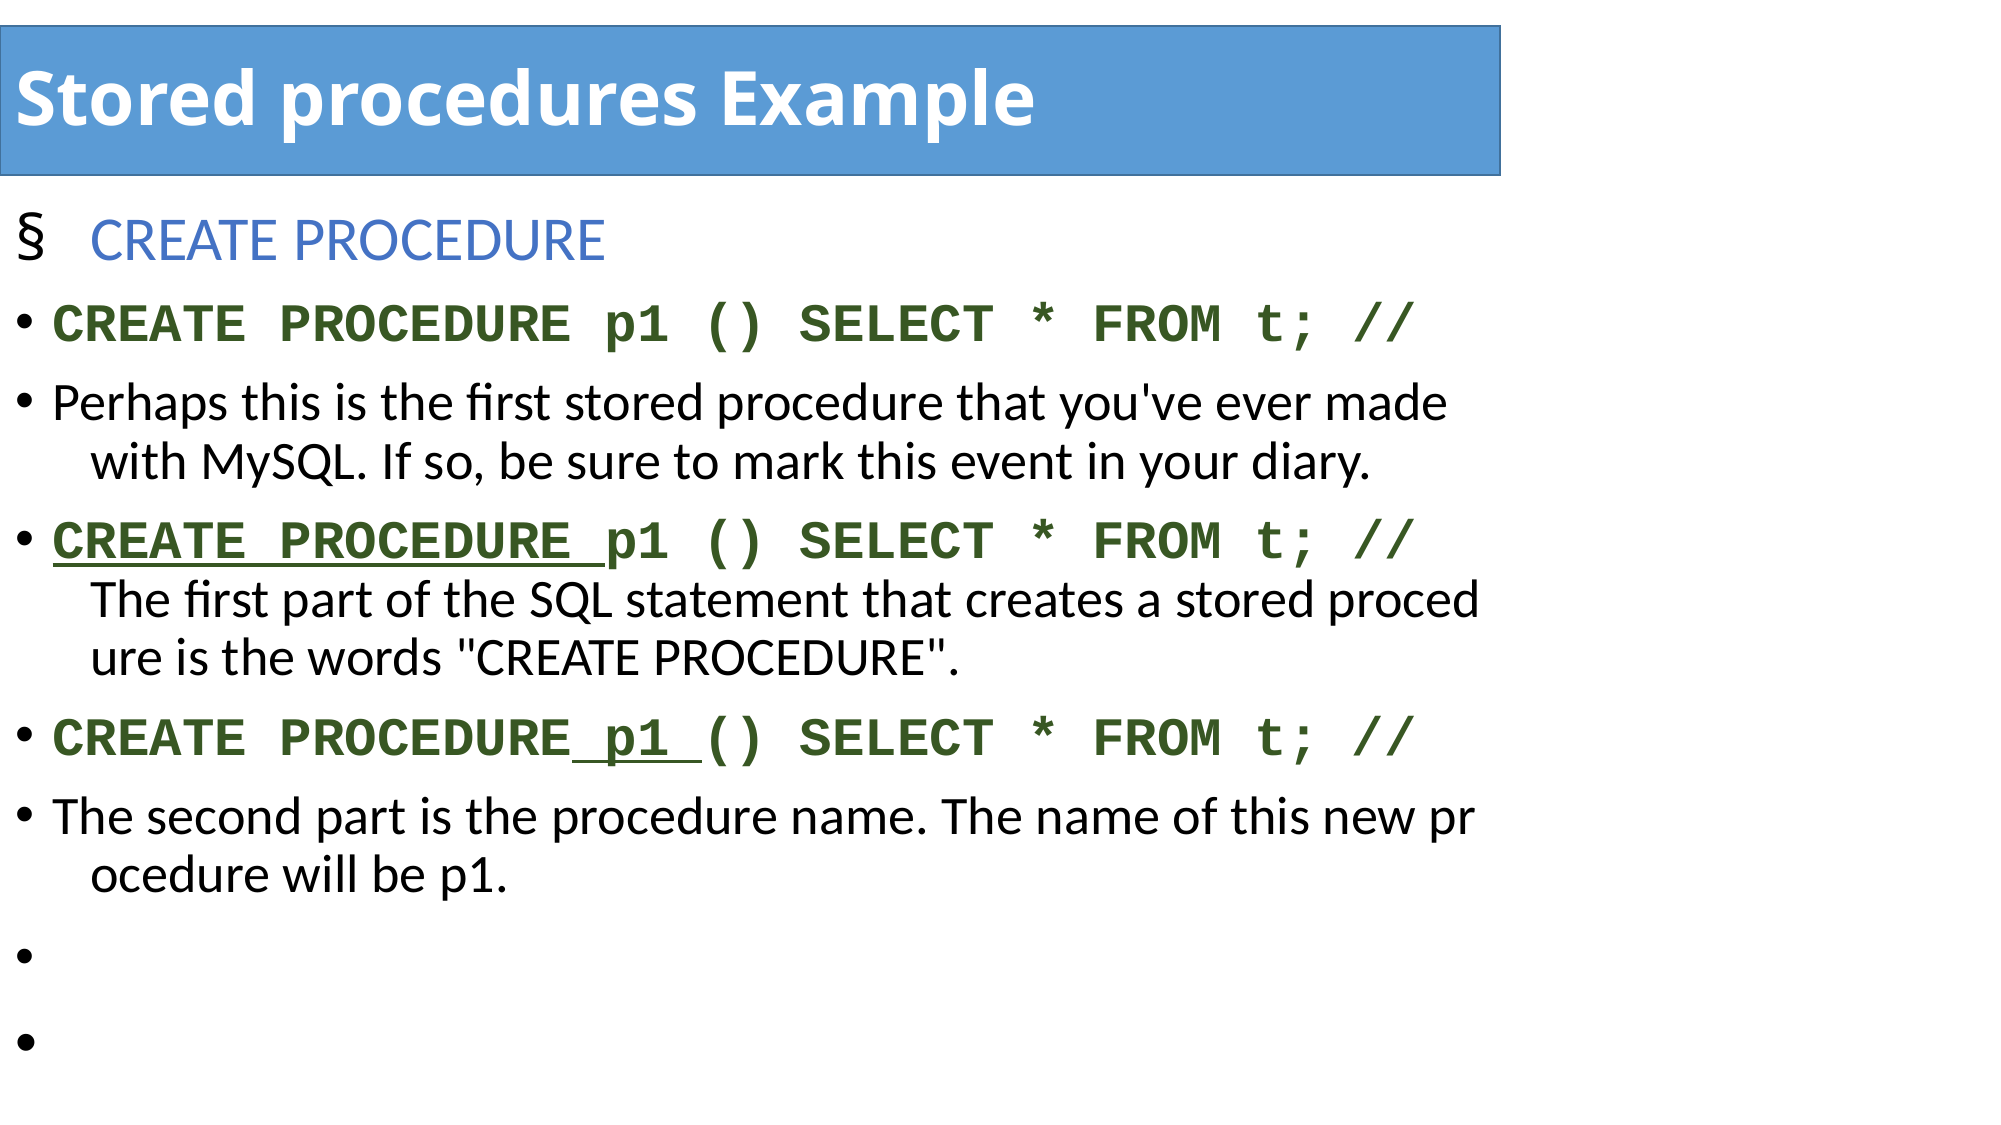

# Stored procedures Example
CREATE PROCEDURE
CREATE PROCEDURE p1 () SELECT * FROM t; //
Perhaps this is the first stored procedure that you've ever made with MySQL. If so, be sure to mark this event in your diary.
CREATE PROCEDURE p1 () SELECT * FROM t; // The first part of the SQL statement that creates a stored procedure is the words "CREATE PROCEDURE".
CREATE PROCEDURE p1 () SELECT * FROM t; //
The second part is the procedure name. The name of this new procedure will be p1.